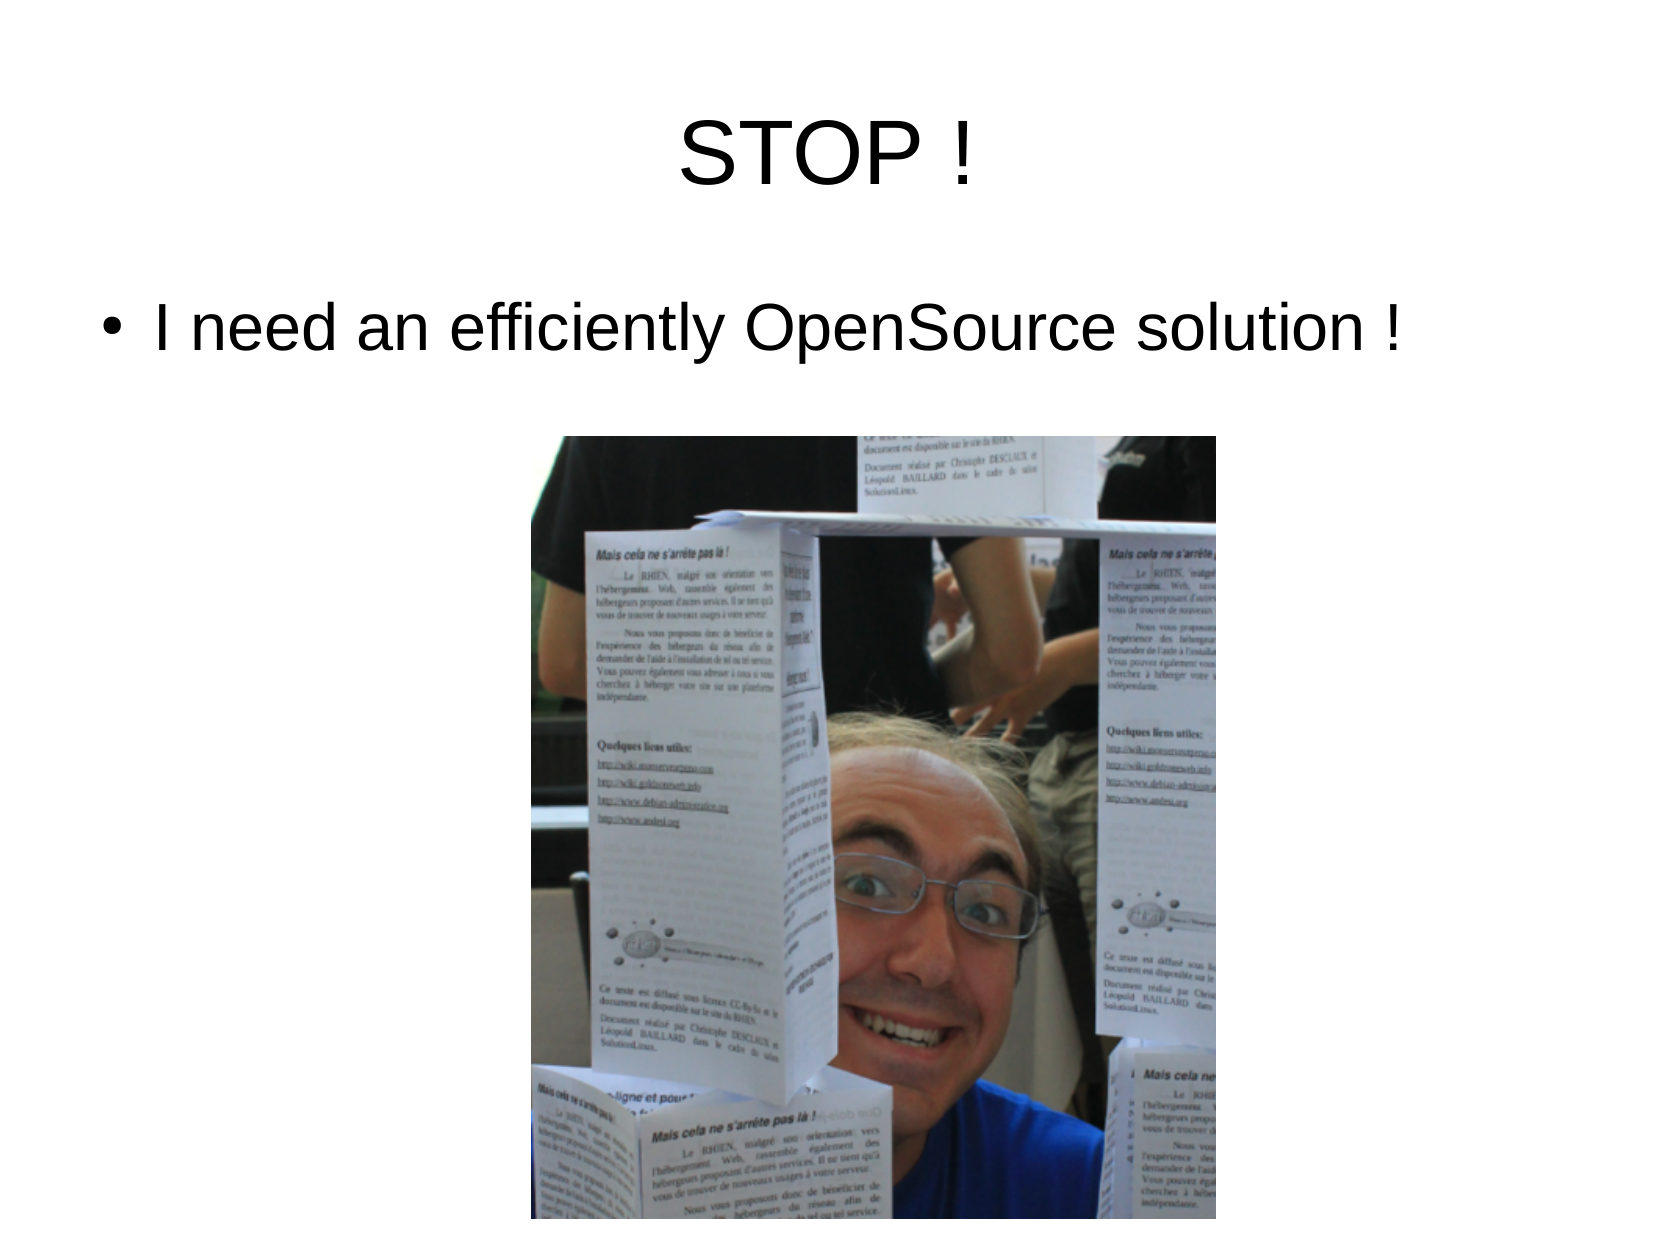

# STOP !
I need an efficiently OpenSource solution !